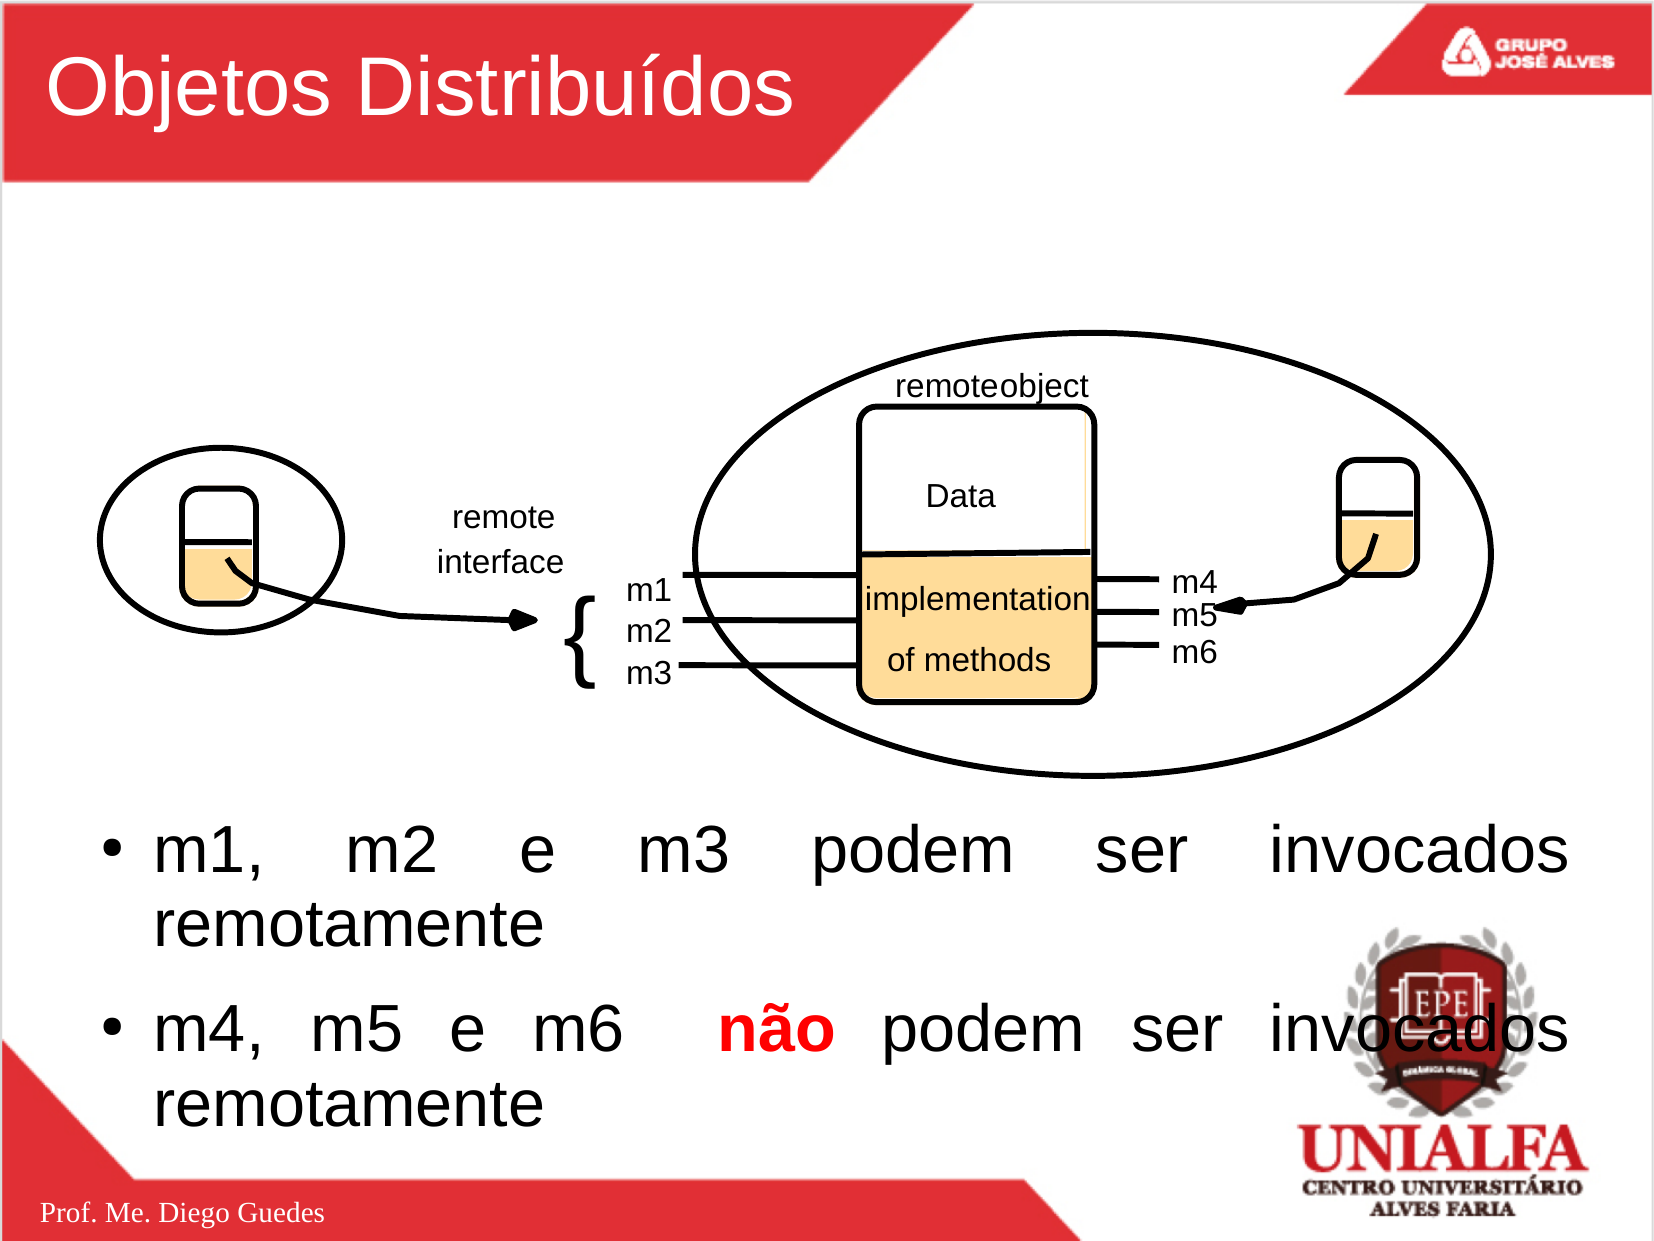

Objetos Distribuídos
# m1, m2 e m3 podem ser invocados remotamente
m4, m5 e m6 não podem ser invocados remotamente
remote
object
Data
remote
interface
m4
{
m1
implementation
m5
m2
m6
of methods
m3